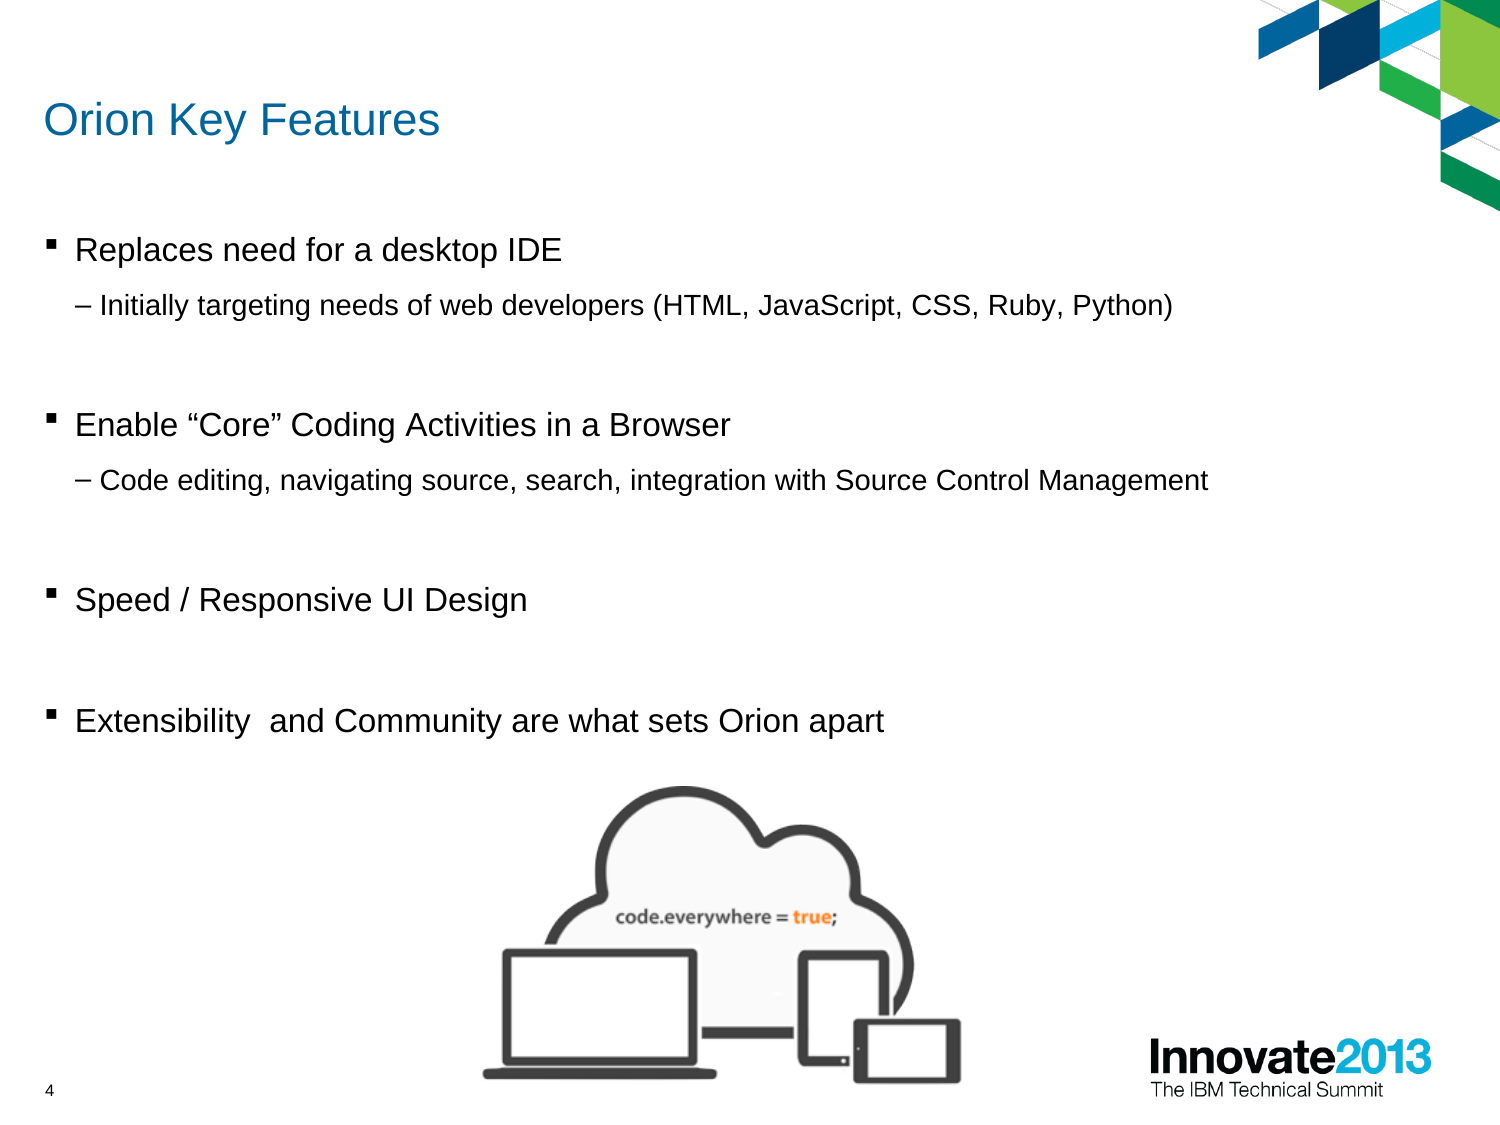

# Orion Key Features
Replaces need for a desktop IDE
Initially targeting needs of web developers (HTML, JavaScript, CSS, Ruby, Python)
Enable “Core” Coding Activities in a Browser
Code editing, navigating source, search, integration with Source Control Management
Speed / Responsive UI Design
Extensibility and Community are what sets Orion apart